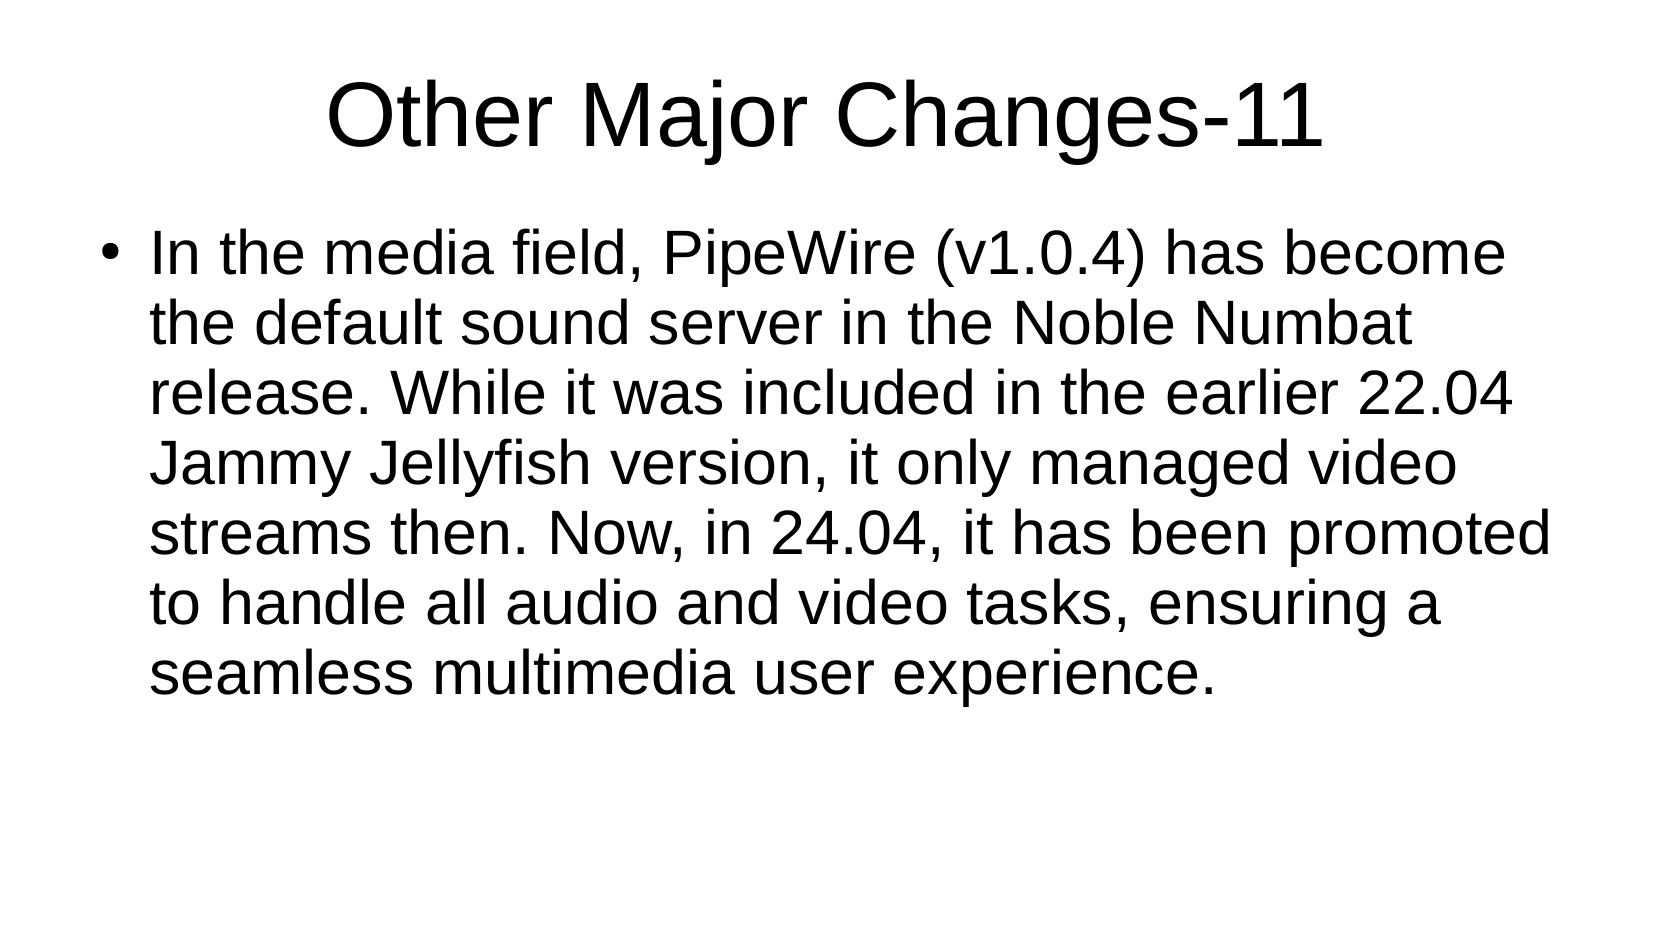

# Other Major Changes-11
In the media field, PipeWire (v1.0.4) has become the default sound server in the Noble Numbat release. While it was included in the earlier 22.04 Jammy Jellyfish version, it only managed video streams then. Now, in 24.04, it has been promoted to handle all audio and video tasks, ensuring a seamless multimedia user experience.